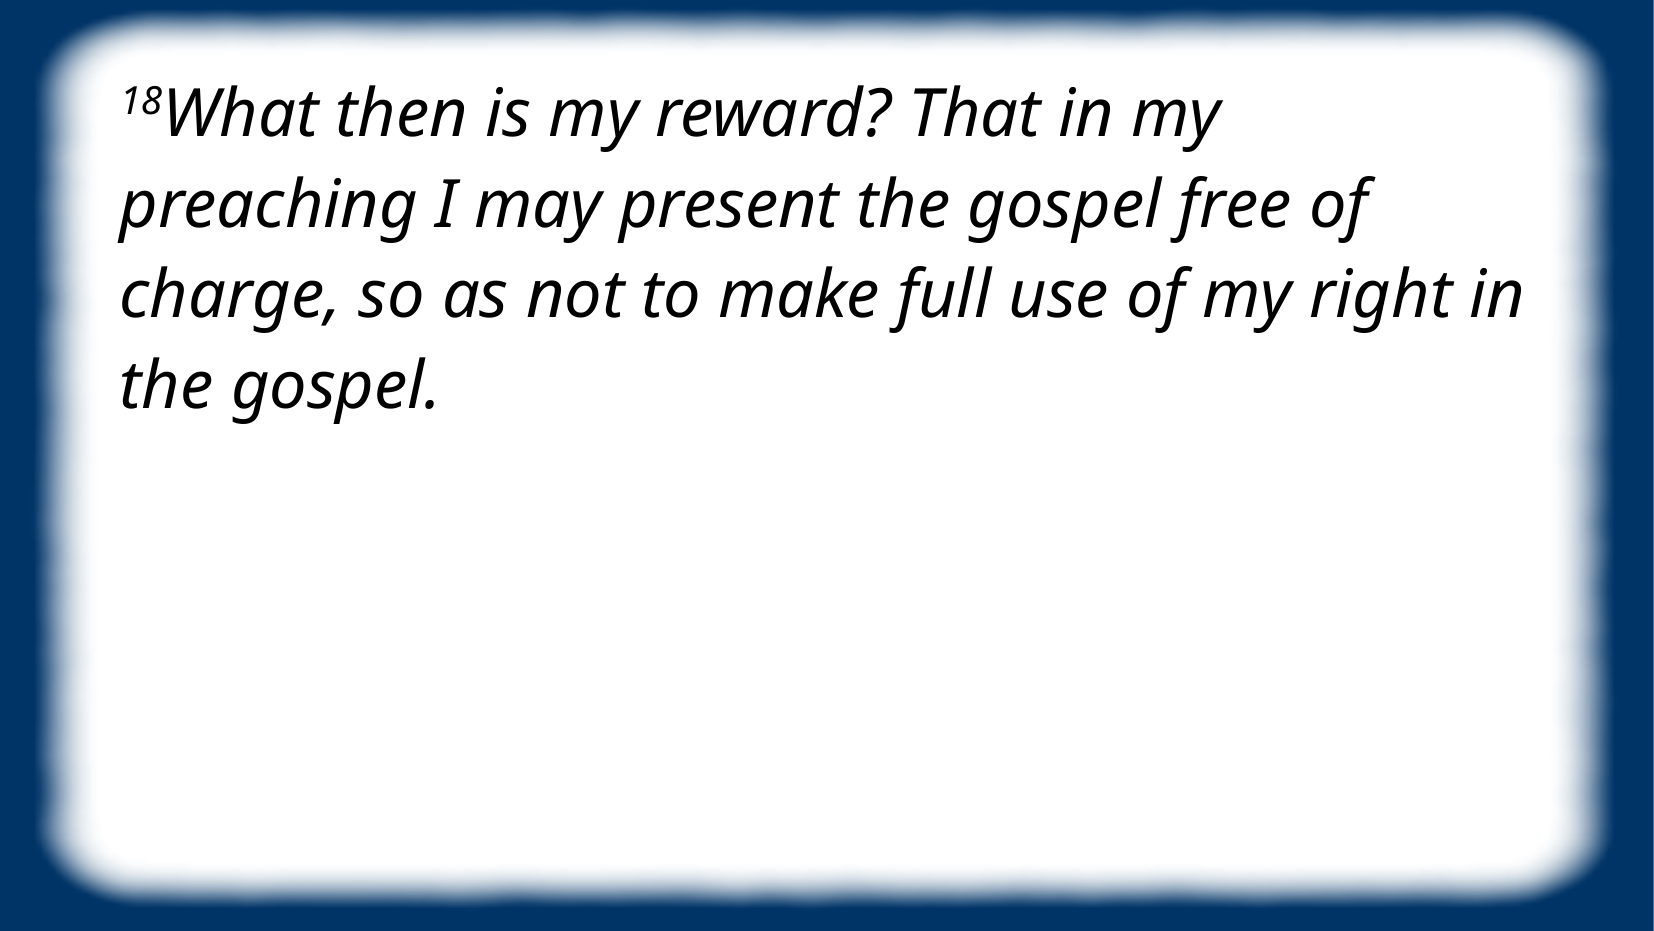

18What then is my reward? That in my preaching I may present the gospel free of charge, so as not to make full use of my right in the gospel.